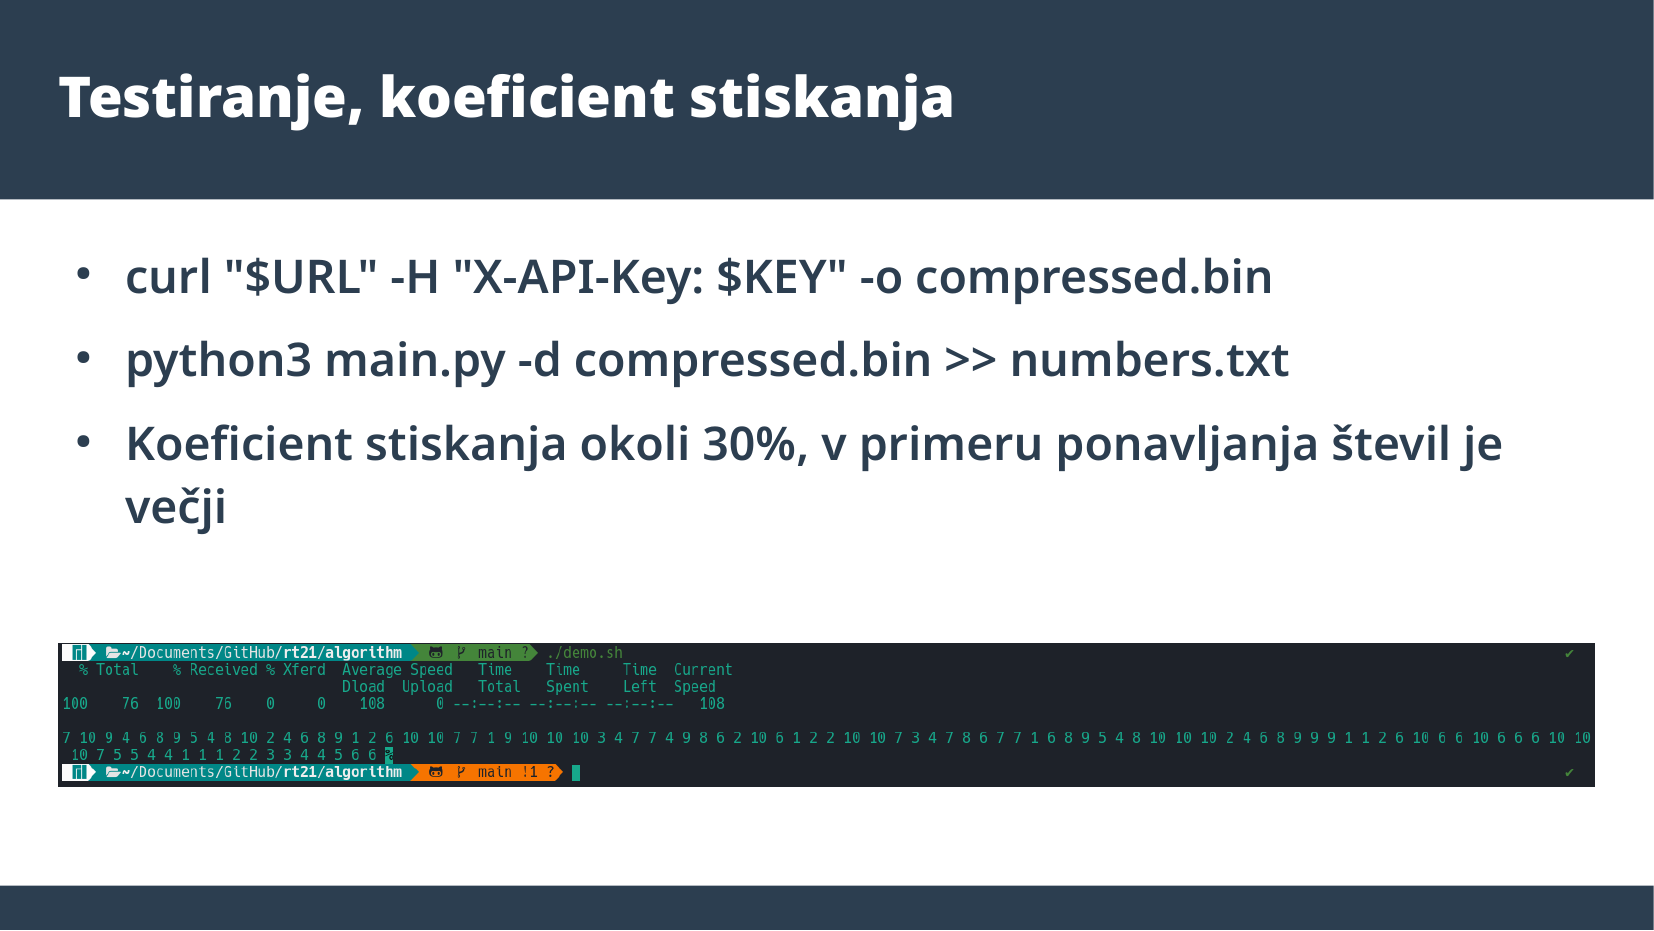

# Testiranje, koeficient stiskanja
curl "$URL" -H "X-API-Key: $KEY" -o compressed.bin
python3 main.py -d compressed.bin >> numbers.txt
Koeficient stiskanja okoli 30%, v primeru ponavljanja števil je večji